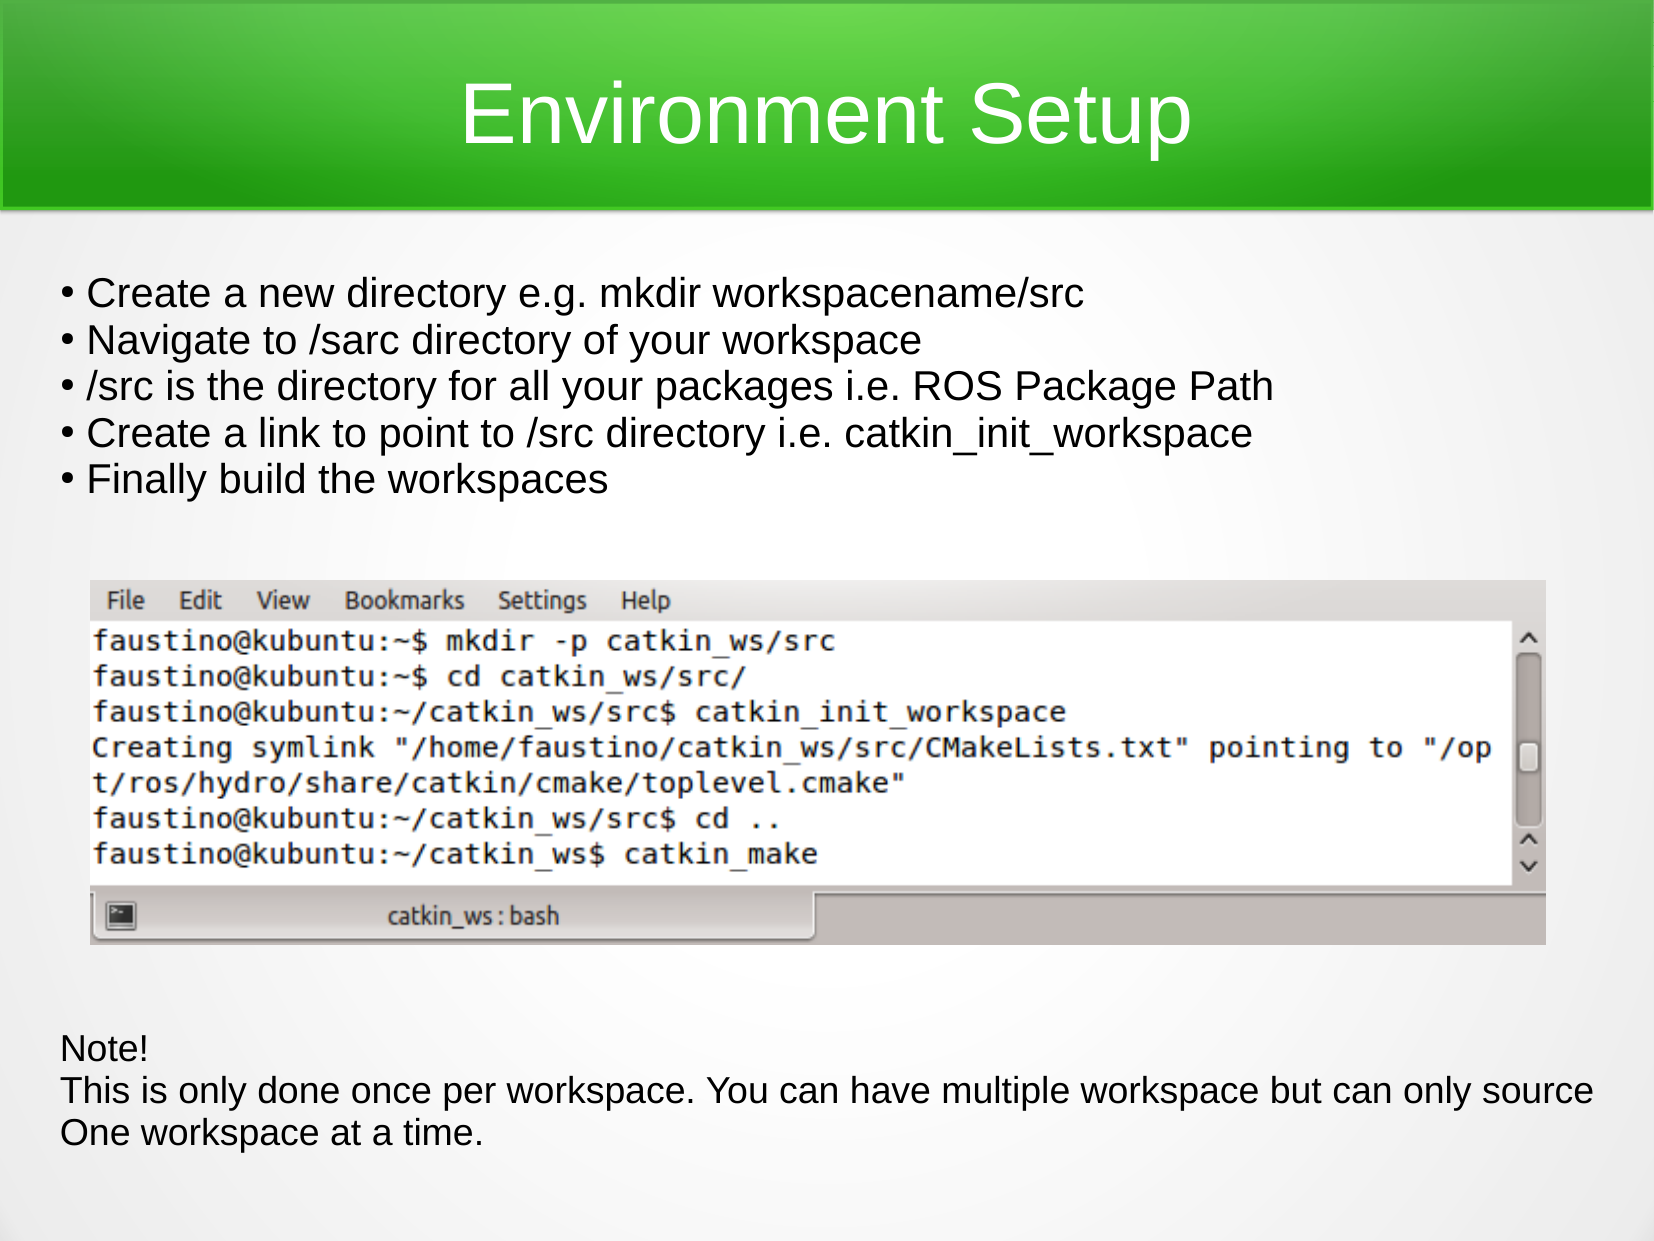

# Environment Setup
 Create a new directory e.g. mkdir workspacename/src
 Navigate to /sarc directory of your workspace
 /src is the directory for all your packages i.e. ROS Package Path
 Create a link to point to /src directory i.e. catkin_init_workspace
 Finally build the workspaces
Note!
This is only done once per workspace. You can have multiple workspace but can only source
One workspace at a time.